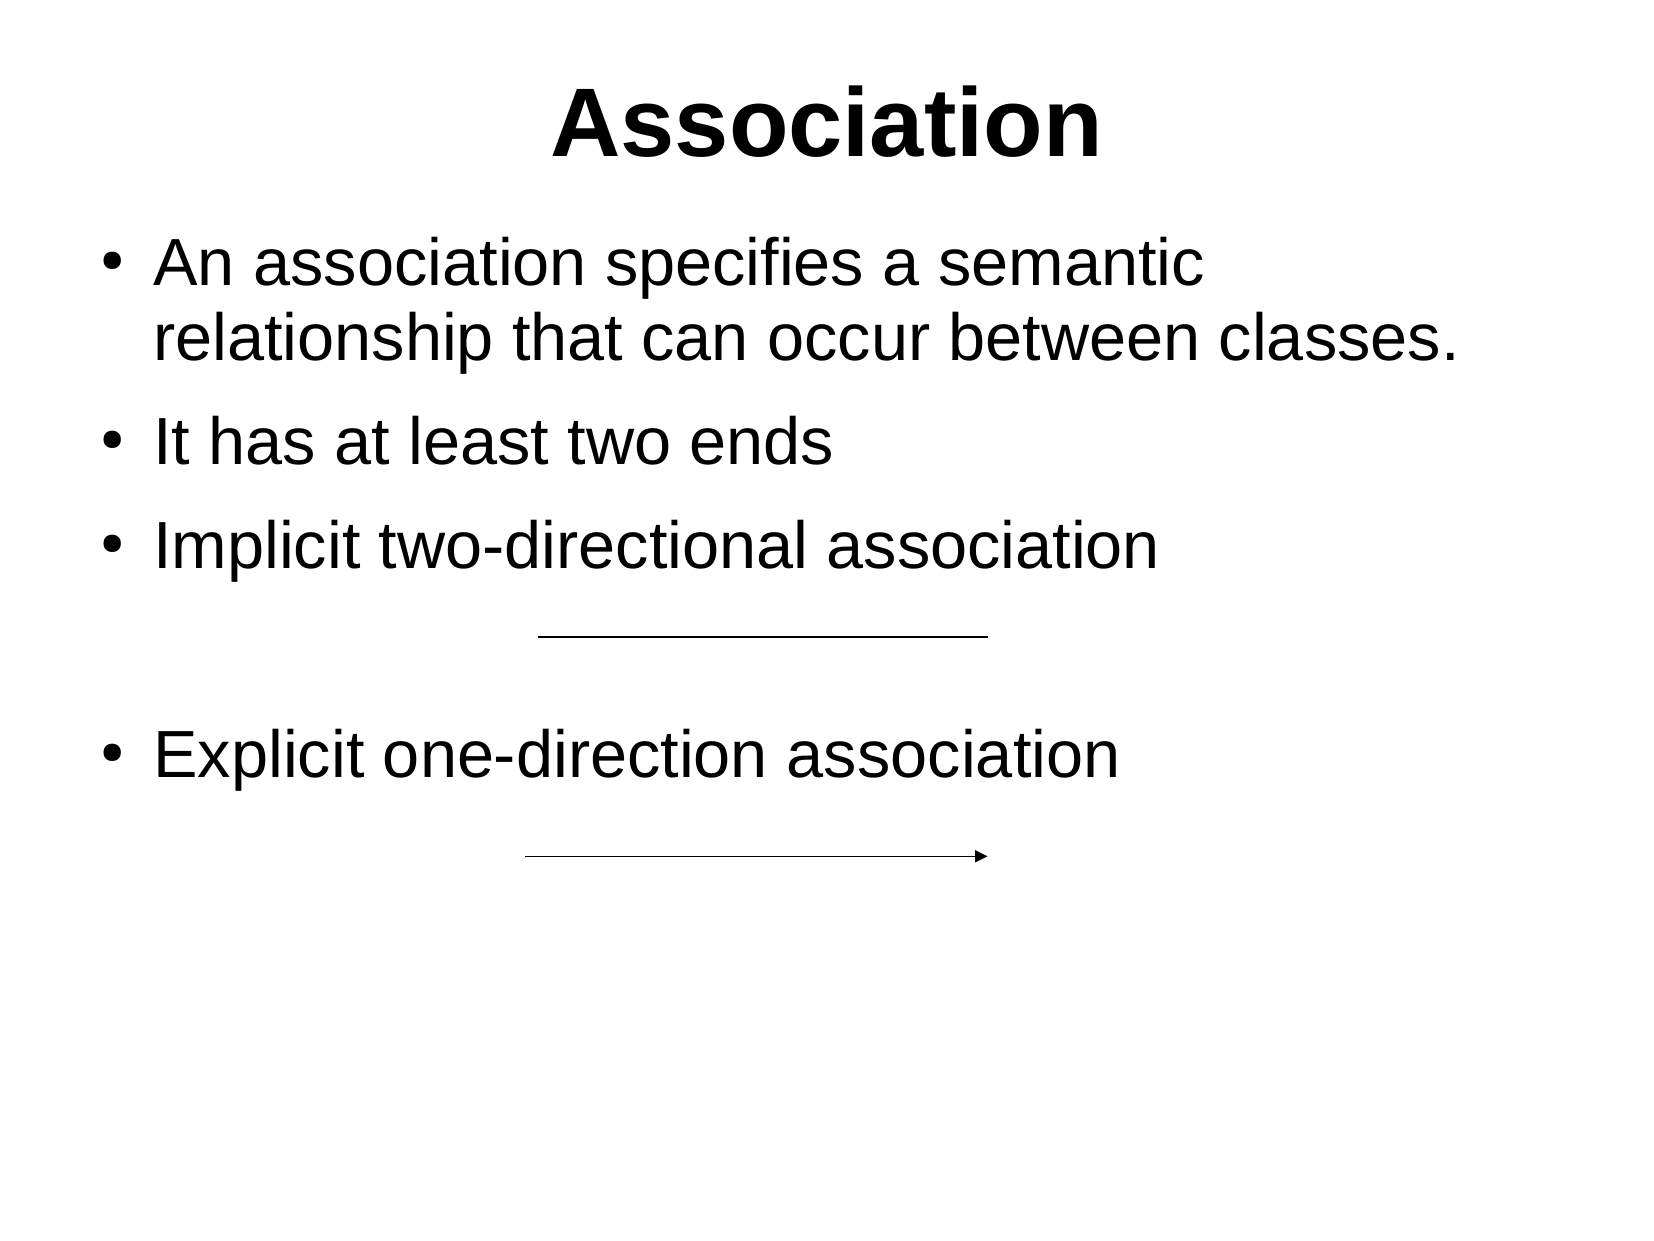

# Association
An association specifies a semantic relationship that can occur between classes.
It has at least two ends
Implicit two-directional association
Explicit one-direction association